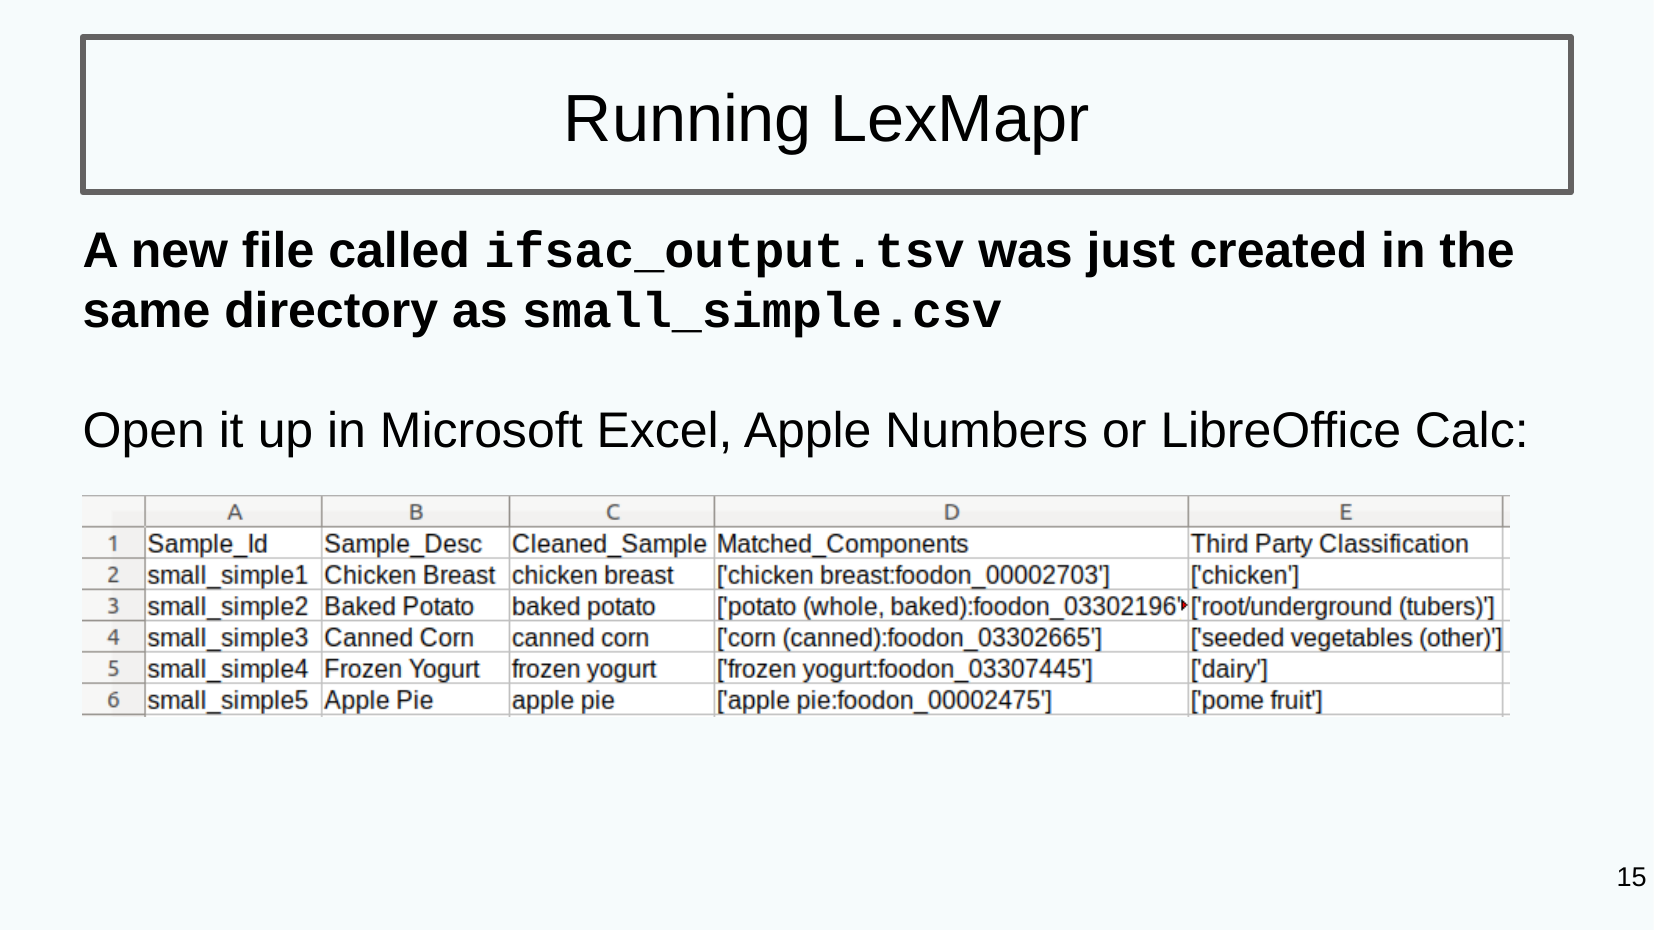

Running LexMapr
A new file called ifsac_output.tsv was just created in the same directory as small_simple.csv
Open it up in Microsoft Excel, Apple Numbers or LibreOffice Calc: